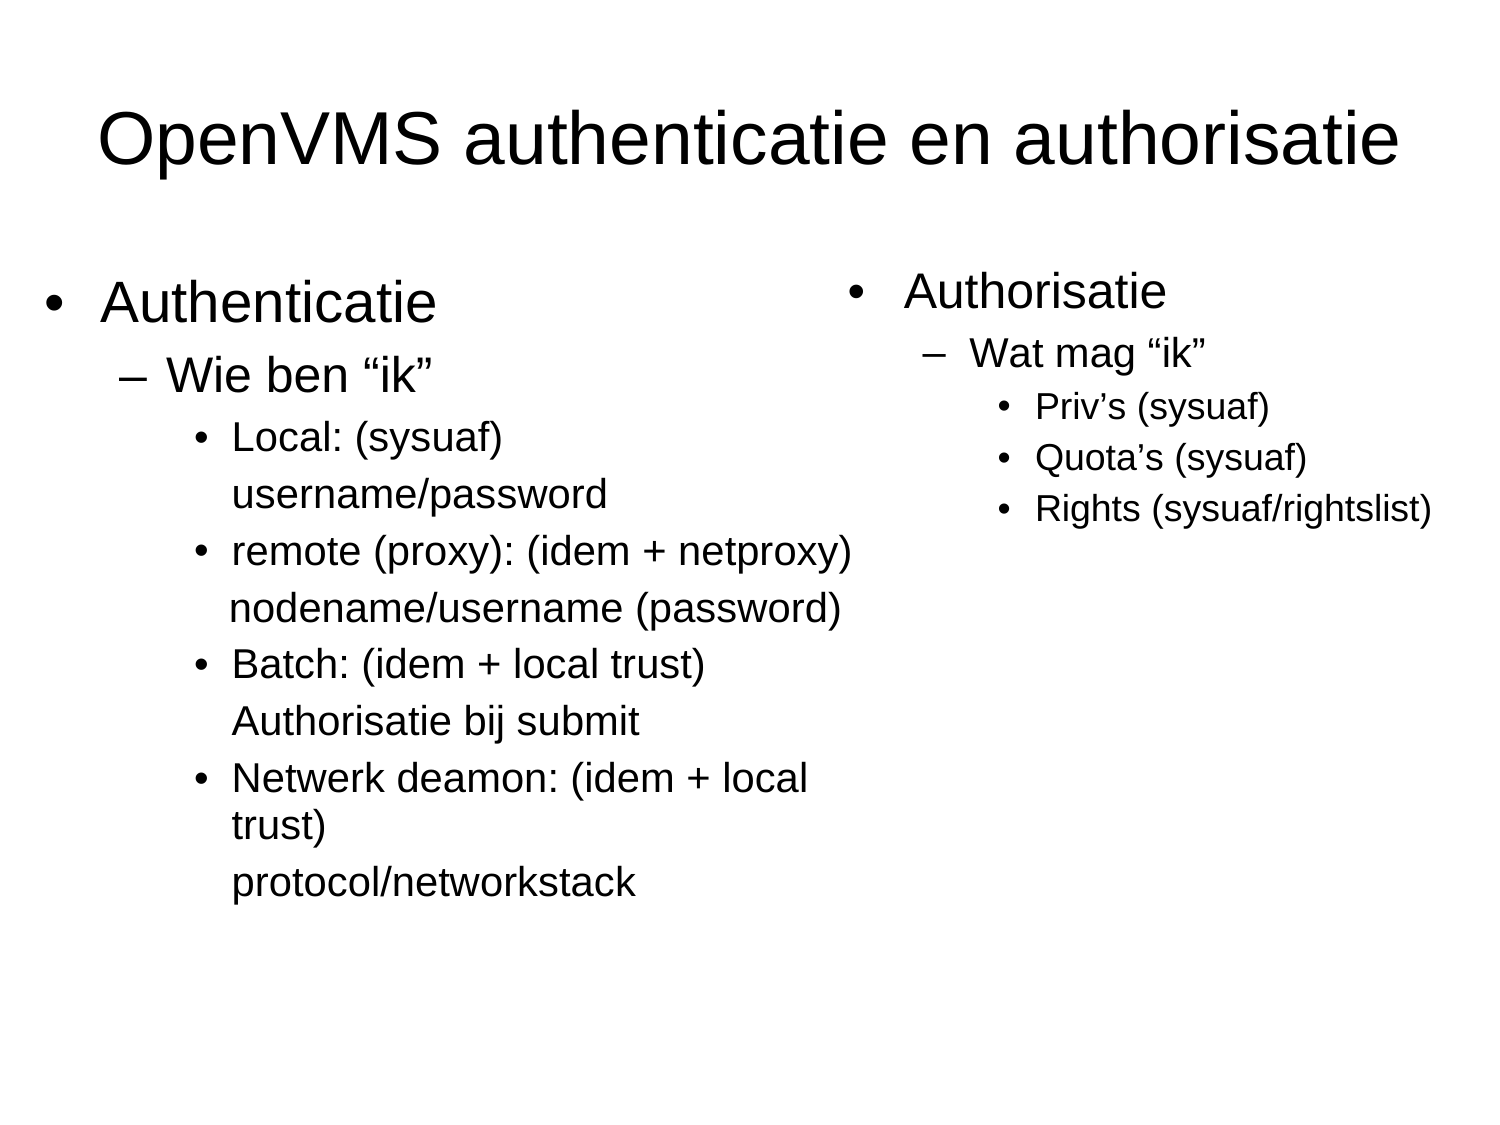

# OpenVMS authenticatie en authorisatie
Authorisatie
Wat mag “ik”
Priv’s (sysuaf)
Quota’s (sysuaf)
Rights (sysuaf/rightslist)
Authenticatie
Wie ben “ik”
Local: (sysuaf)
	username/password
remote (proxy): (idem + netproxy)
 nodename/username (password)
Batch: (idem + local trust)
	Authorisatie bij submit
Netwerk deamon: (idem + local trust)
	protocol/networkstack